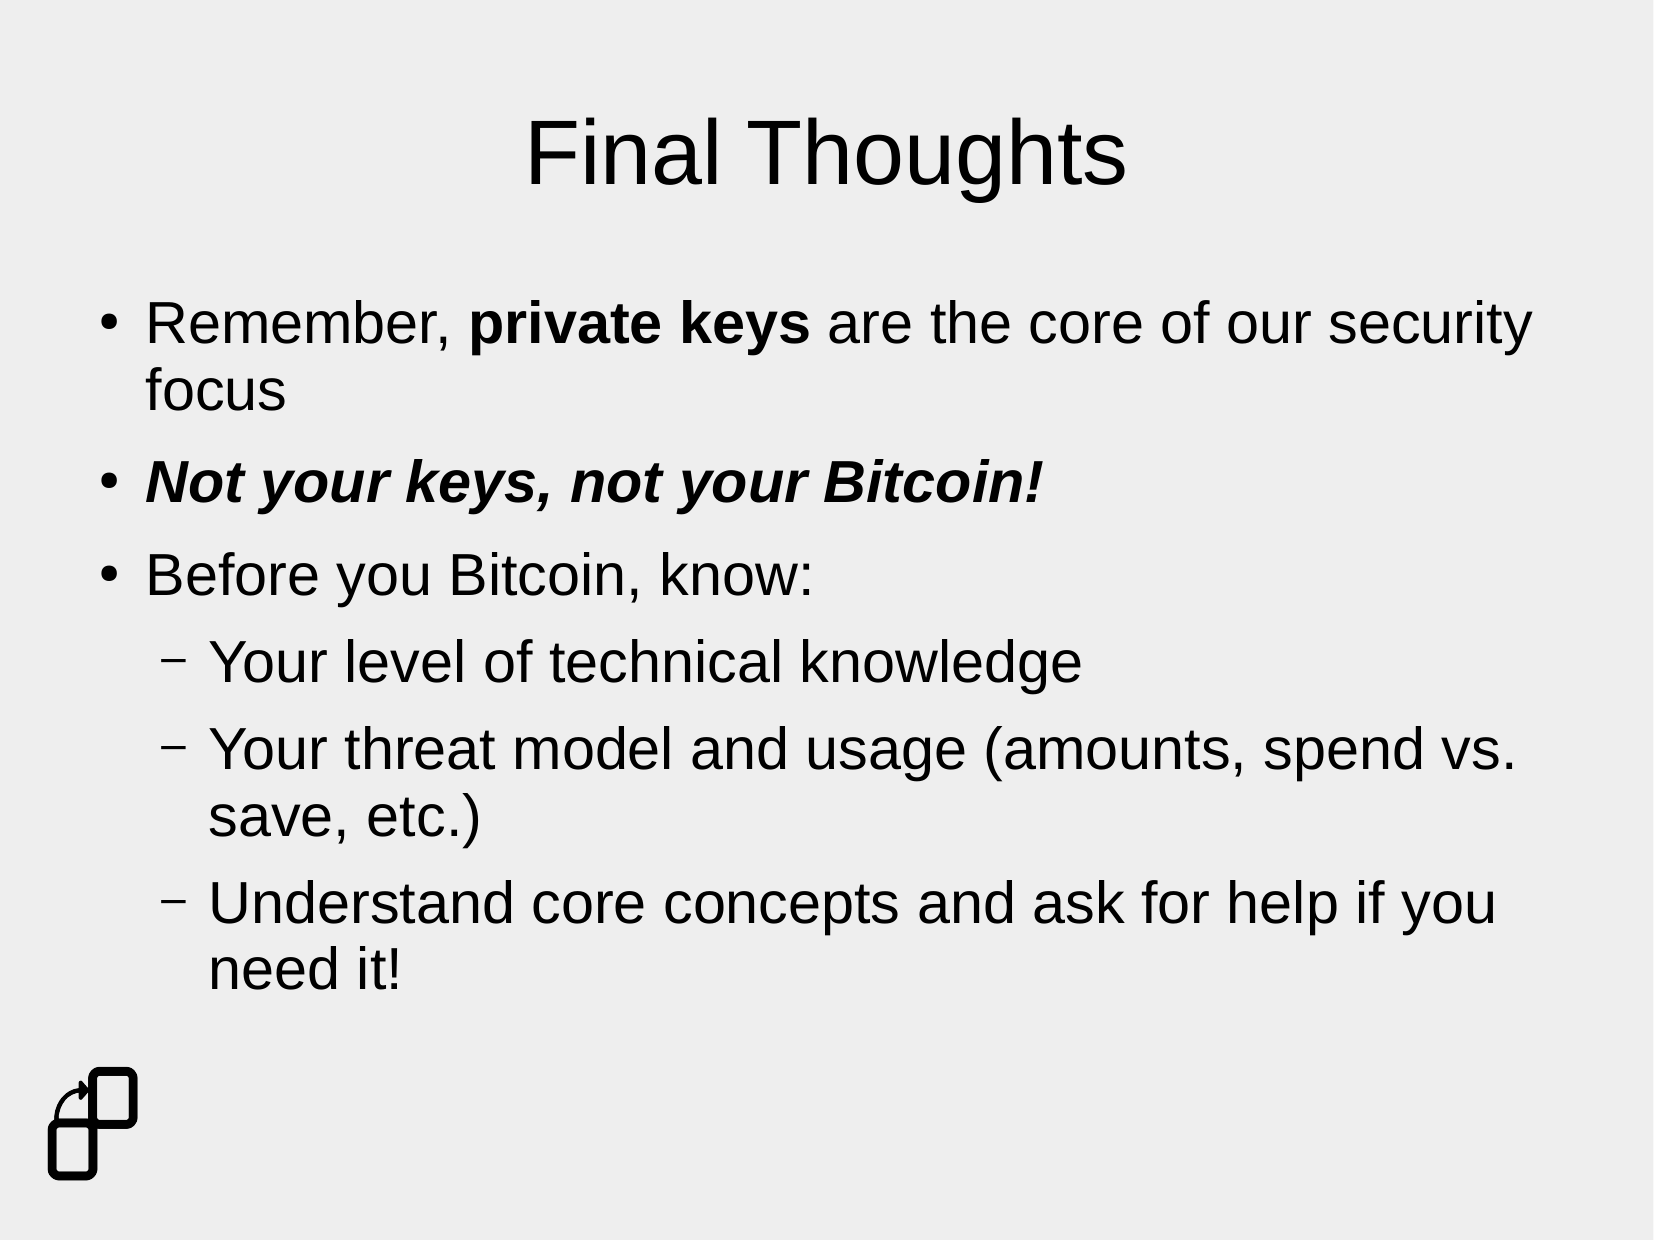

# Final Thoughts
Remember, private keys are the core of our security focus
Not your keys, not your Bitcoin!
Before you Bitcoin, know:
Your level of technical knowledge
Your threat model and usage (amounts, spend vs. save, etc.)
Understand core concepts and ask for help if you need it!